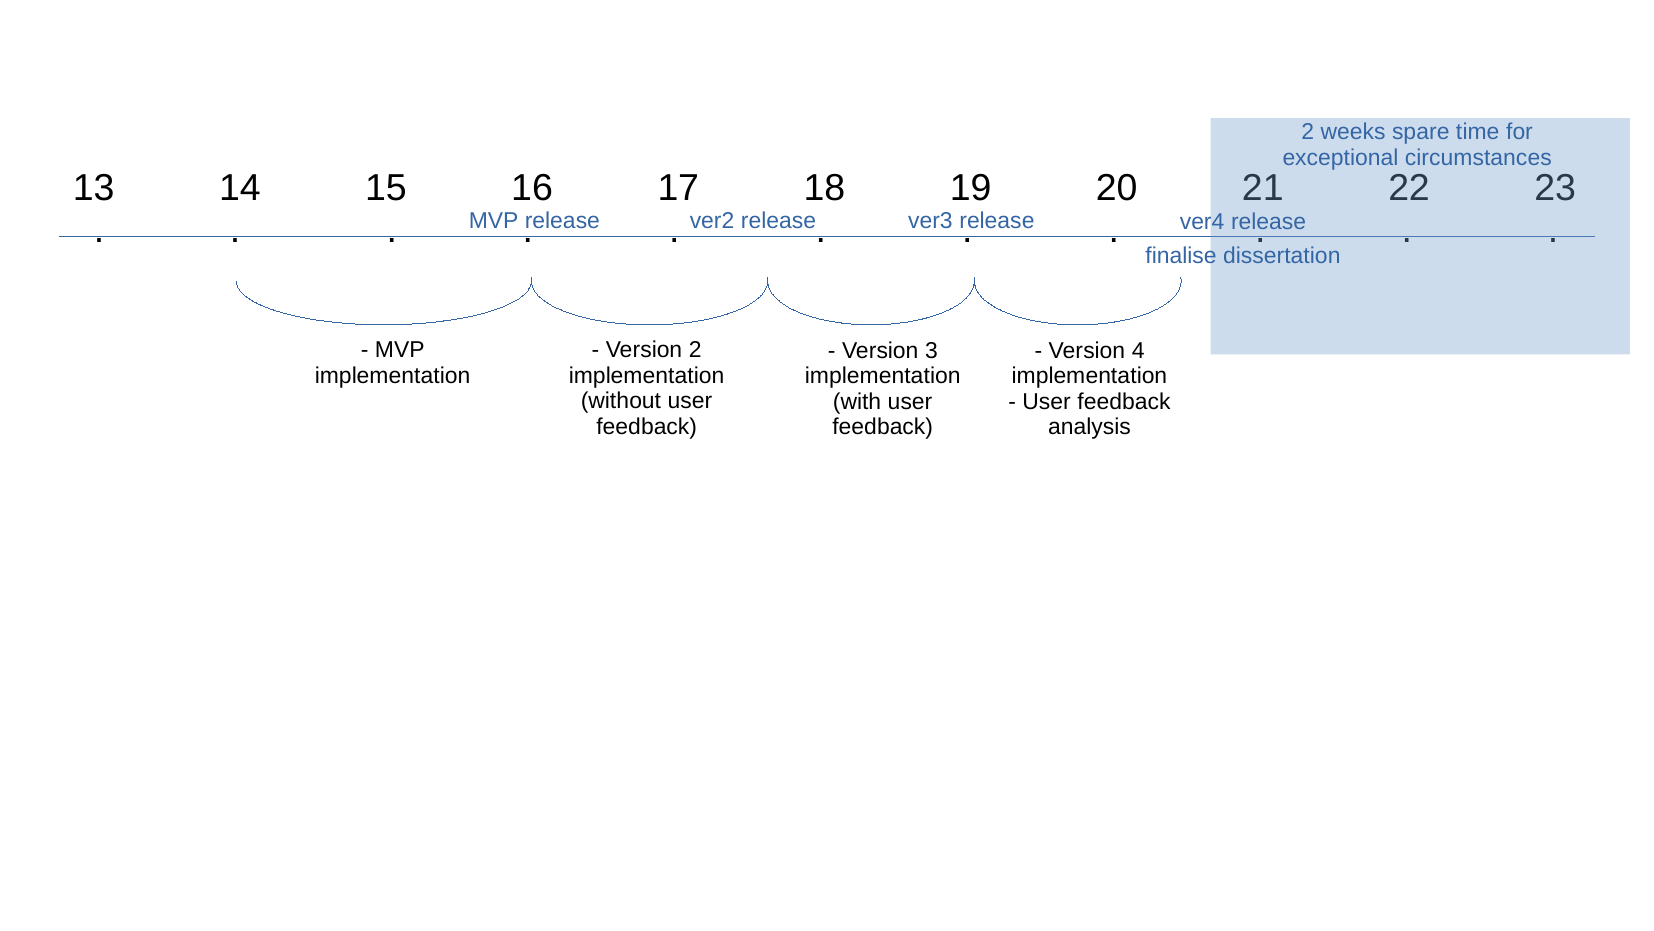

2 weeks spare time for exceptional circumstances
13 14 15 16 17 18 19 20 21 22 23
 . . . . . . . . . . .
MVP release
ver2 release
ver3 release
ver4 release
finalise dissertation
- MVP implementation
- Version 2 implementation
(without user feedback)
- Version 3 implementation
(with user feedback)
- Version 4 implementation
- User feedback analysis